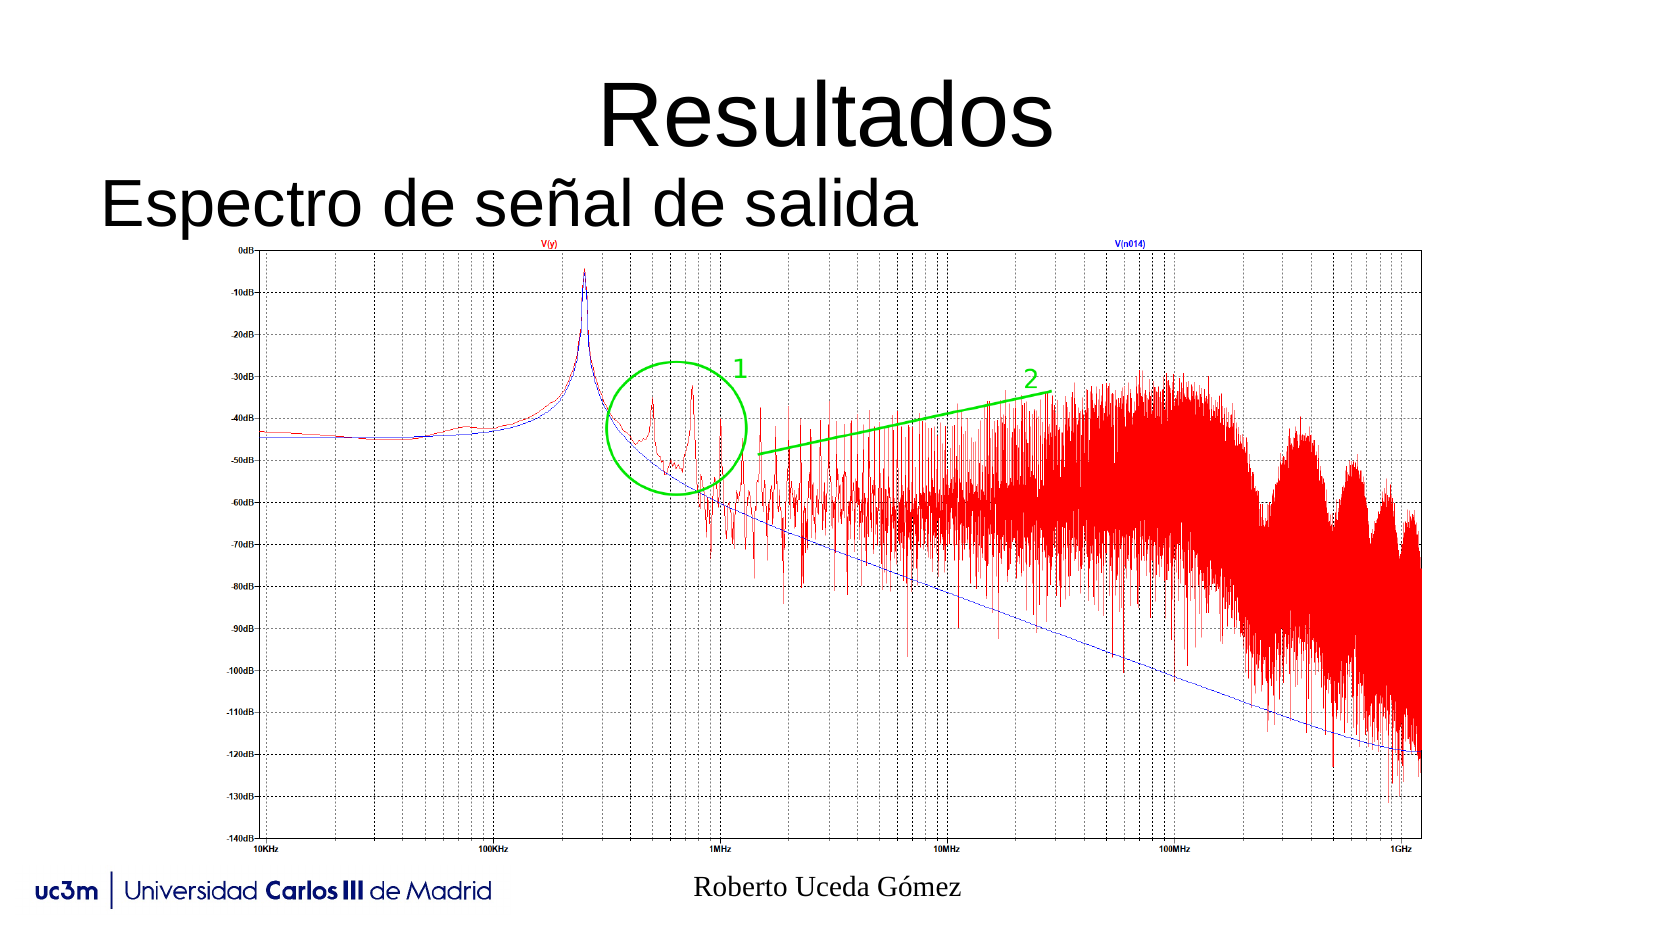

# Resultados
Espectro de señal de salida